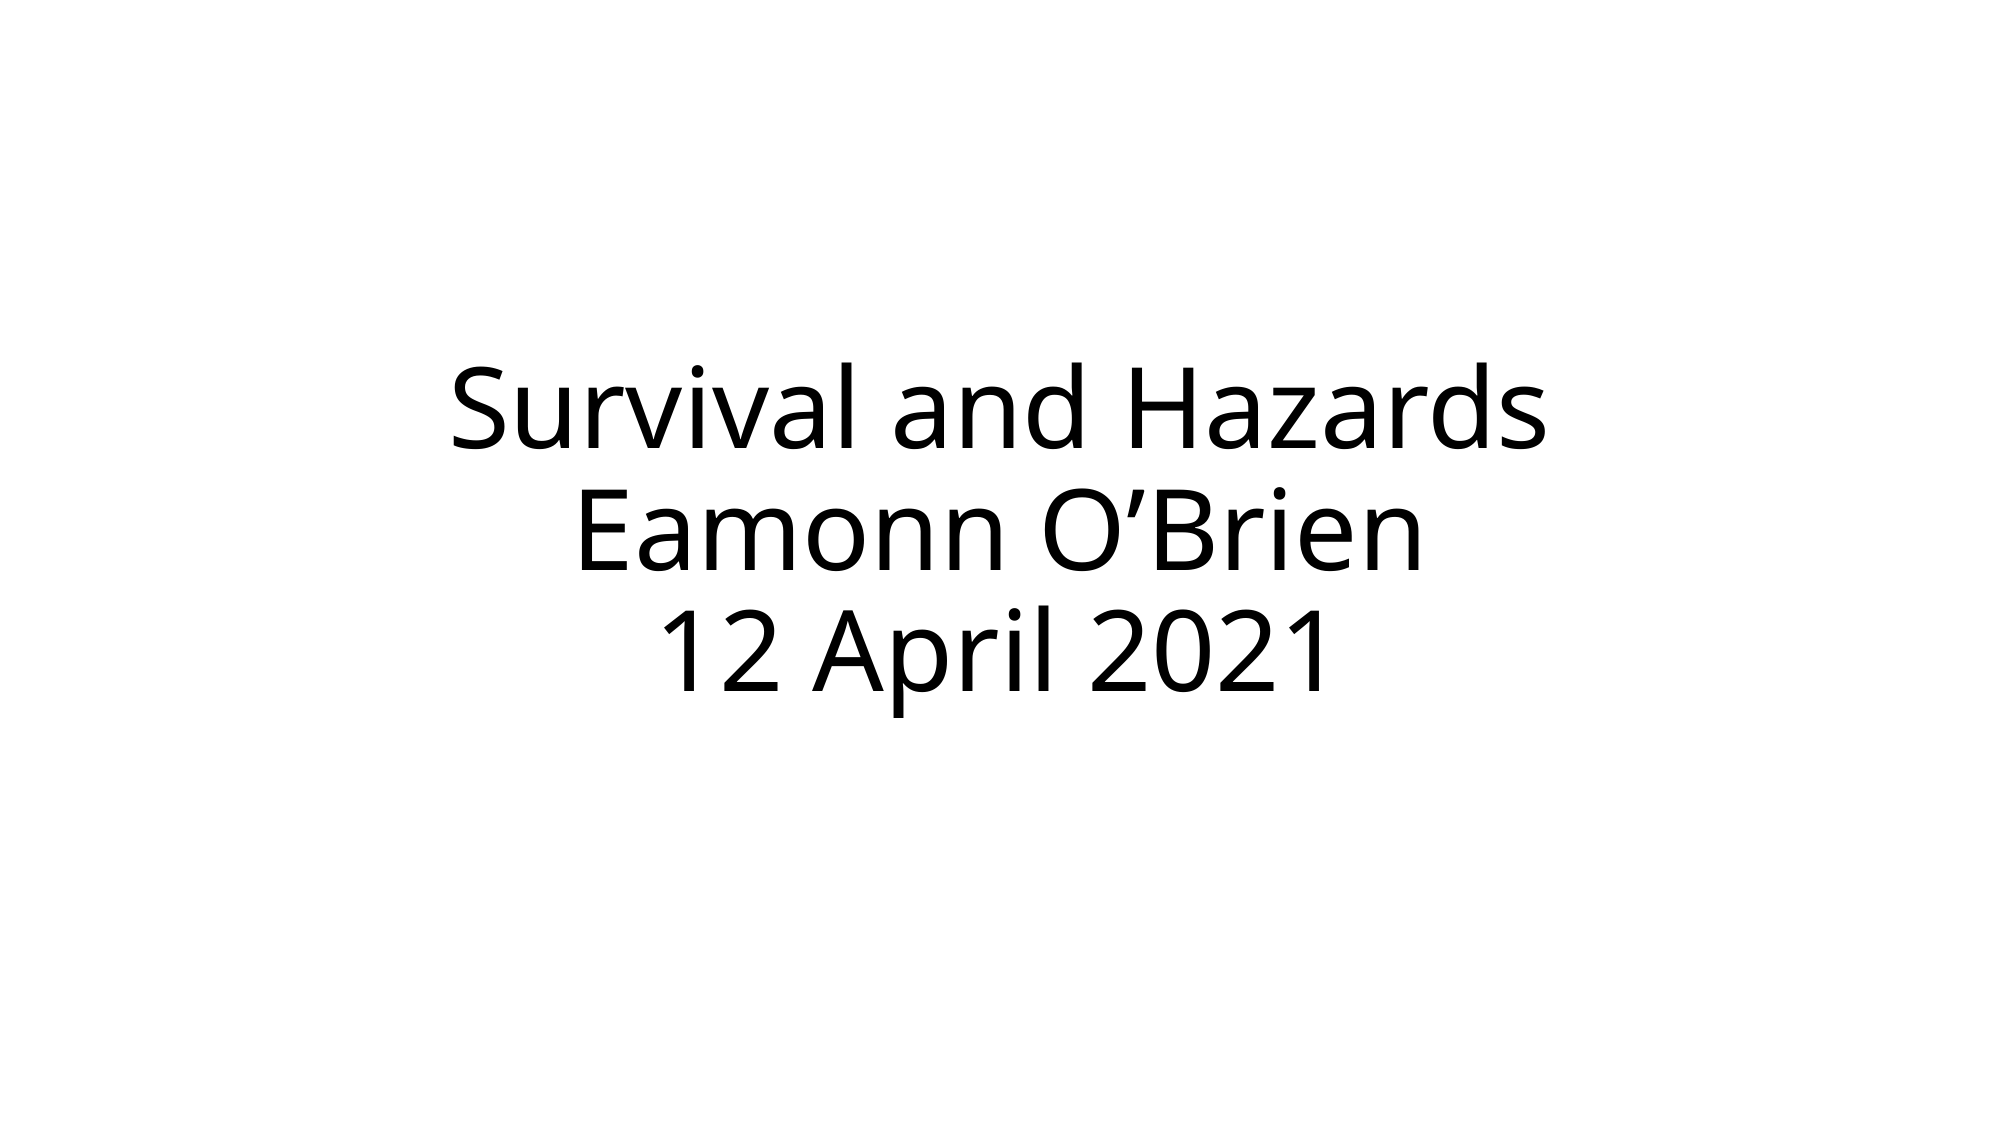

# Survival and Hazards Eamonn O’Brien 12 April 2021